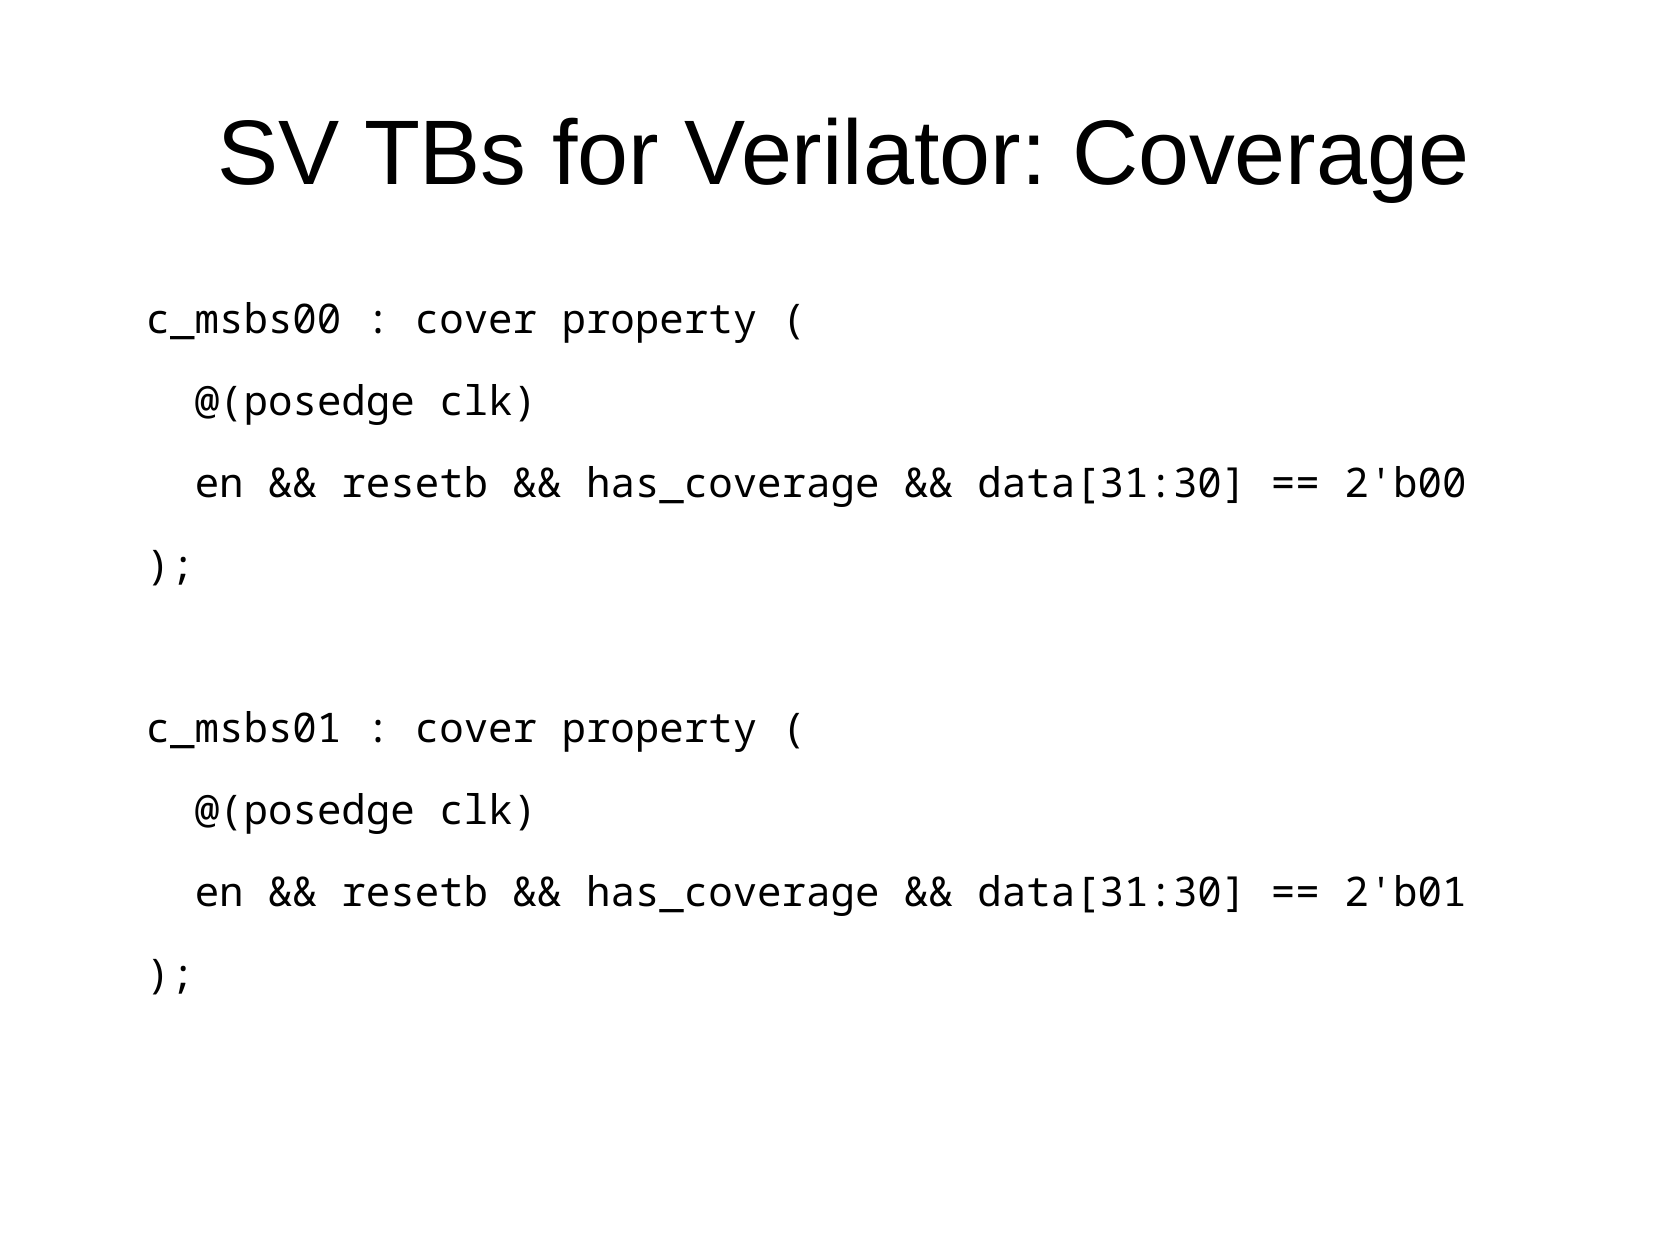

# SV TBs for Verilator: Coverage
c_msbs00 : cover property (
 @(posedge clk)
 en && resetb && has_coverage && data[31:30] == 2'b00
);
c_msbs01 : cover property (
 @(posedge clk)
 en && resetb && has_coverage && data[31:30] == 2'b01
);